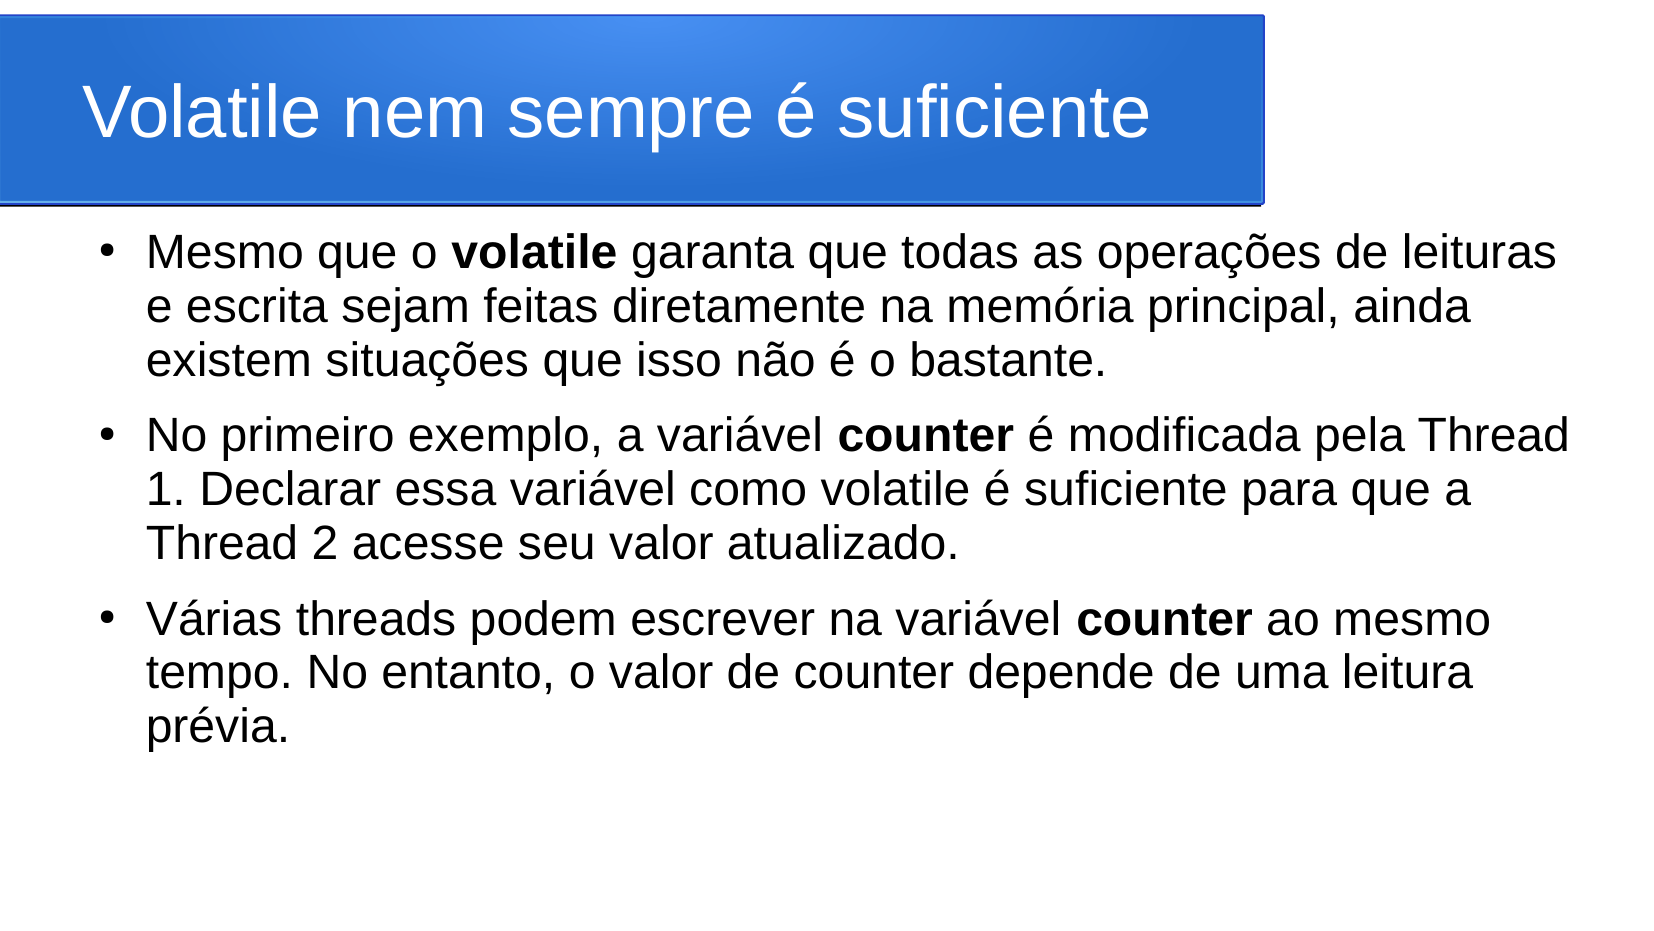

# Volatile nem sempre é suficiente
Mesmo que o volatile garanta que todas as operações de leituras e escrita sejam feitas diretamente na memória principal, ainda existem situações que isso não é o bastante.
No primeiro exemplo, a variável counter é modificada pela Thread 1. Declarar essa variável como volatile é suficiente para que a Thread 2 acesse seu valor atualizado.
Várias threads podem escrever na variável counter ao mesmo tempo. No entanto, o valor de counter depende de uma leitura prévia.